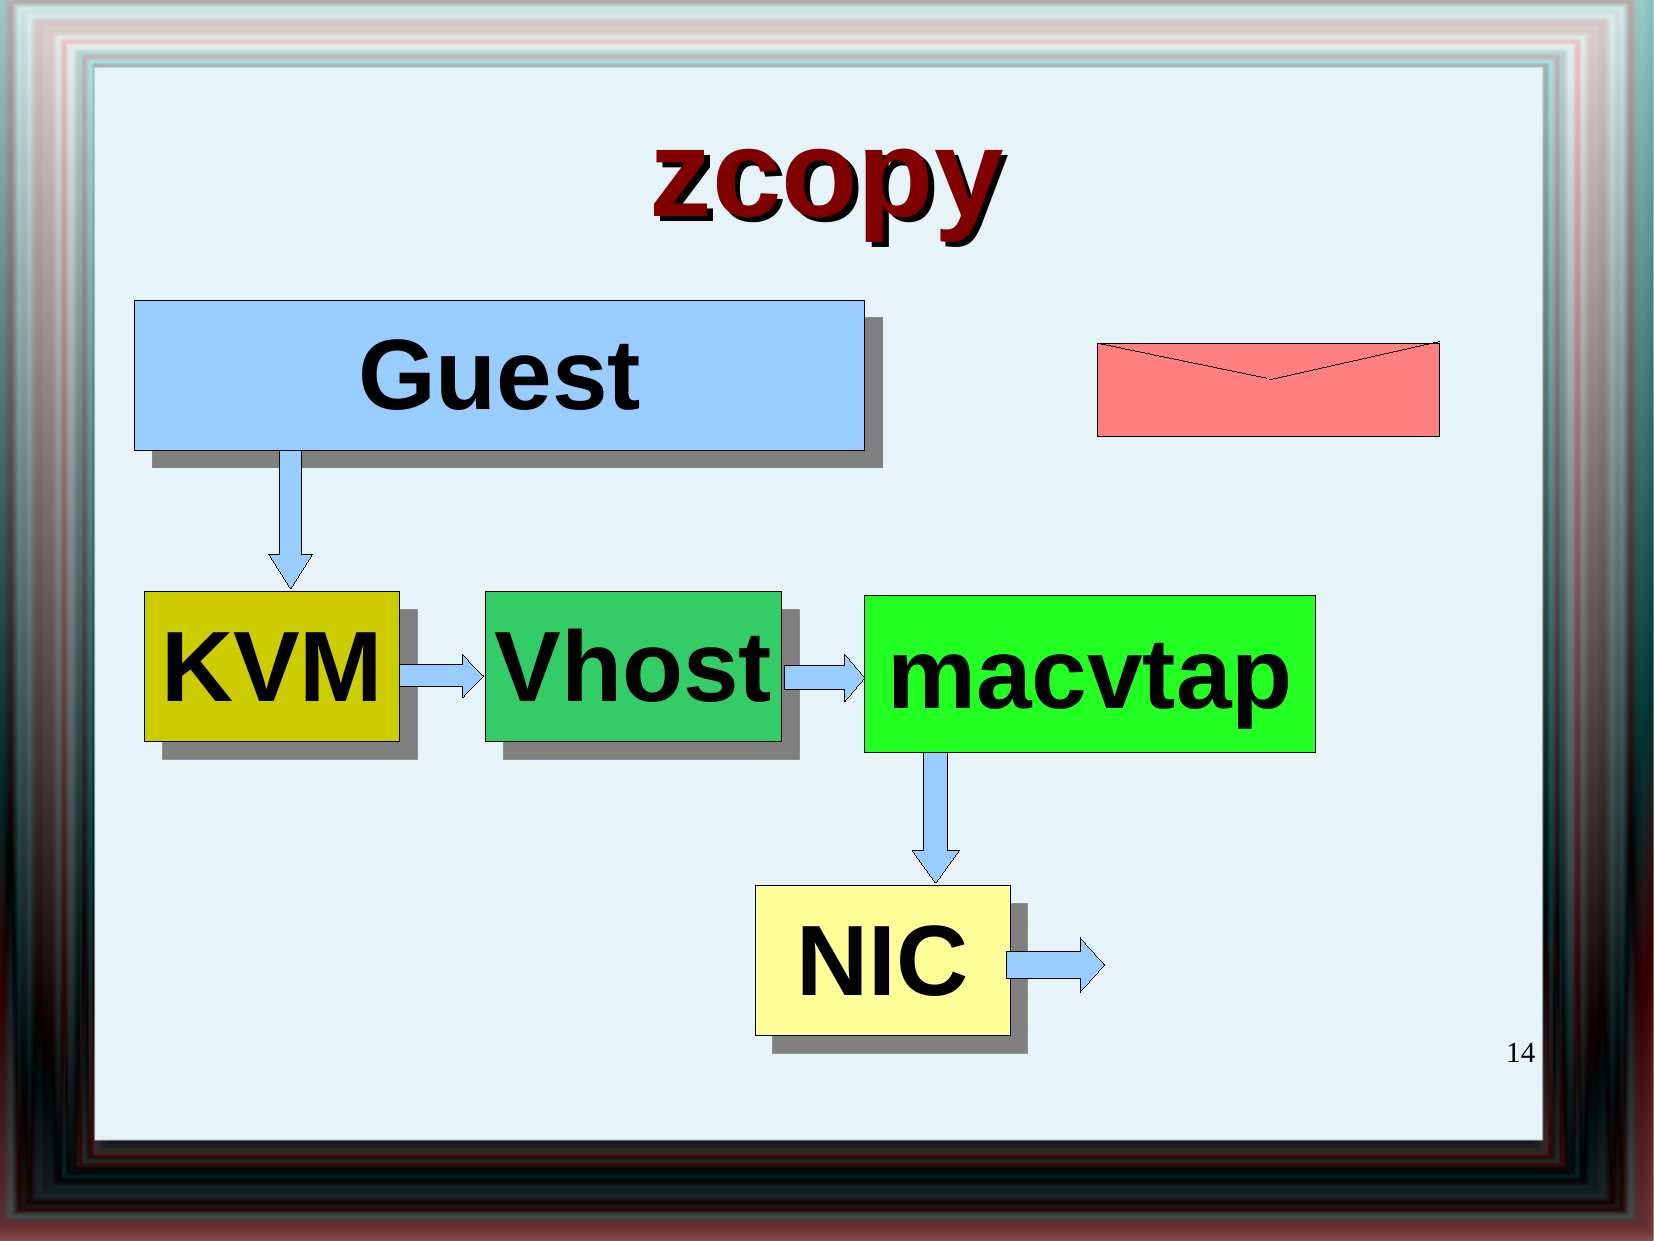

# zcopy
Guest
KVM
Vhost
macvtap
NIC
14